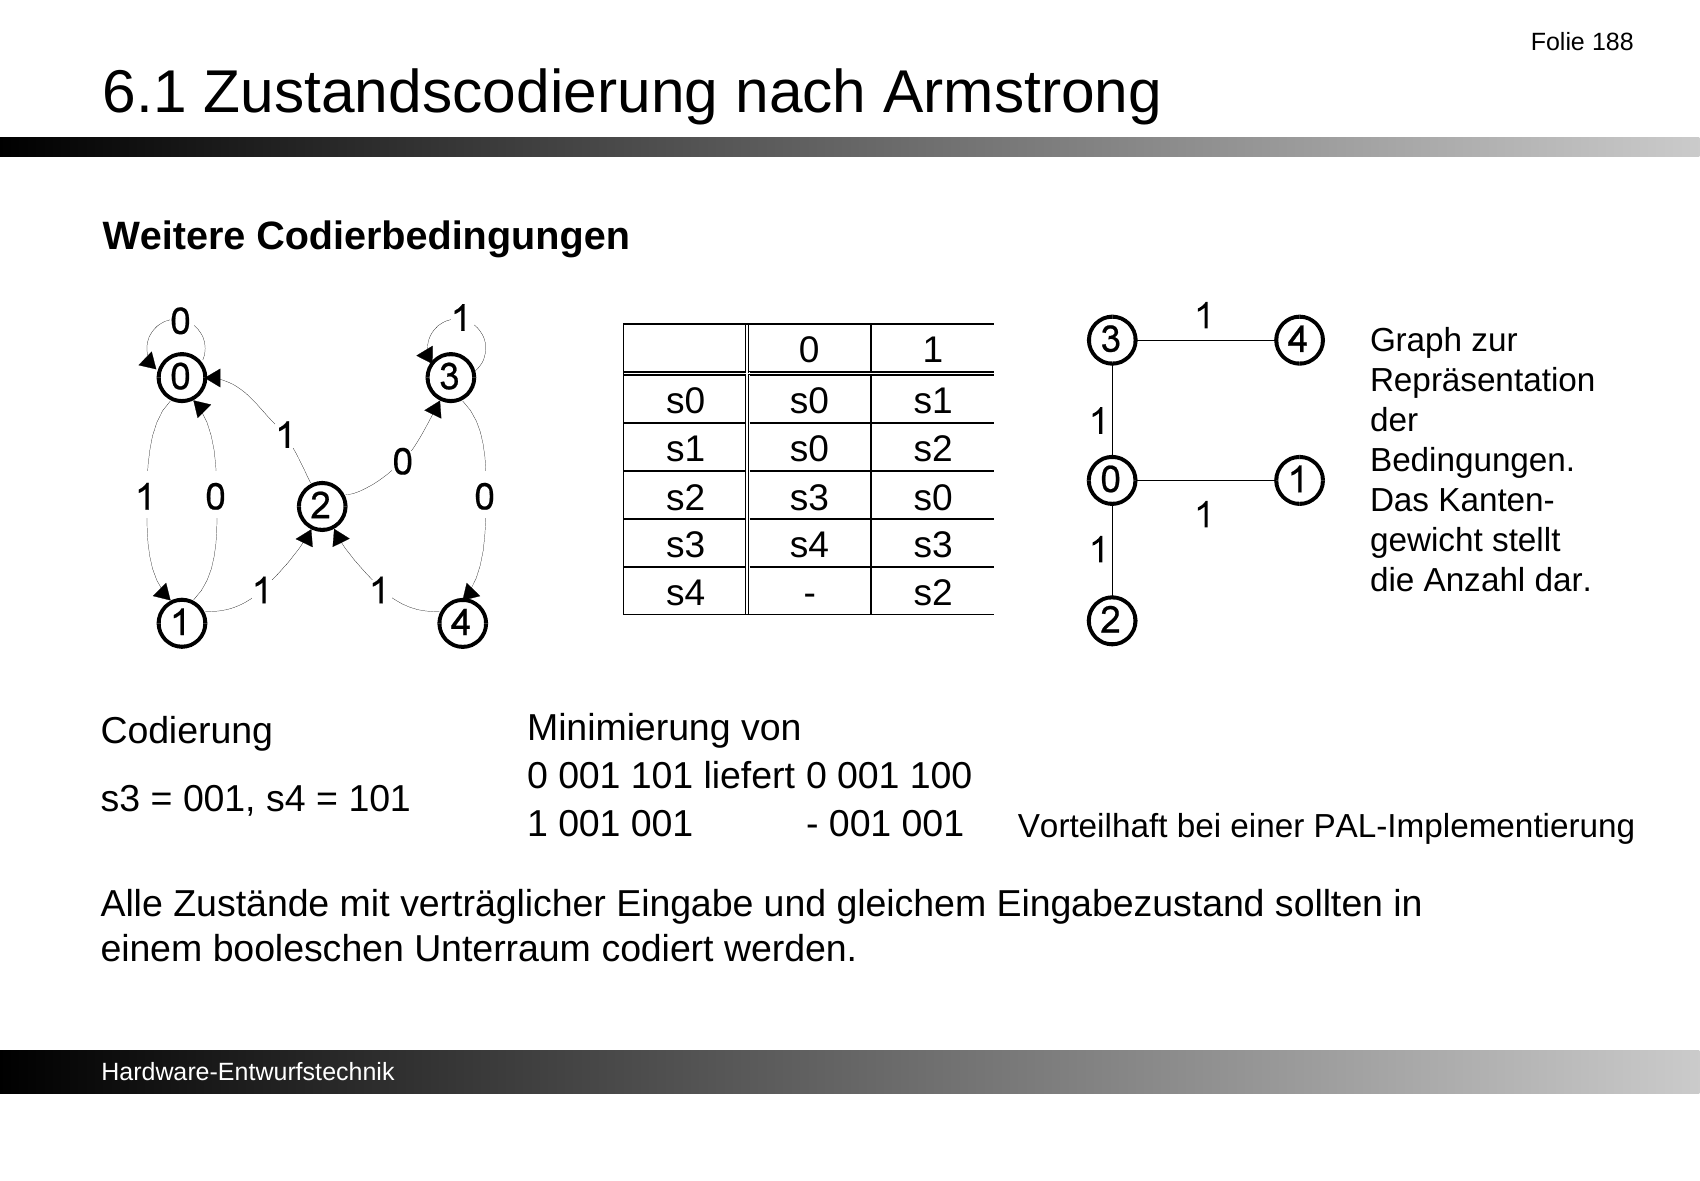

# 6.1 Zustandscodierung nach Armstrong
Weitere Codierbedingungen
Graph zur Repräsentation der Bedingungen. Das Kanten-gewicht stellt die Anzahl dar.
Minimierung von
0 001 101 liefert	0 001 100
1 001 001				- 001 001
Codierung
s3 = 001, s4 = 101
Vorteilhaft bei einer PAL-Implementierung
Alle Zustände mit verträglicher Eingabe und gleichem Eingabezustand sollten in einem booleschen Unterraum codiert werden.